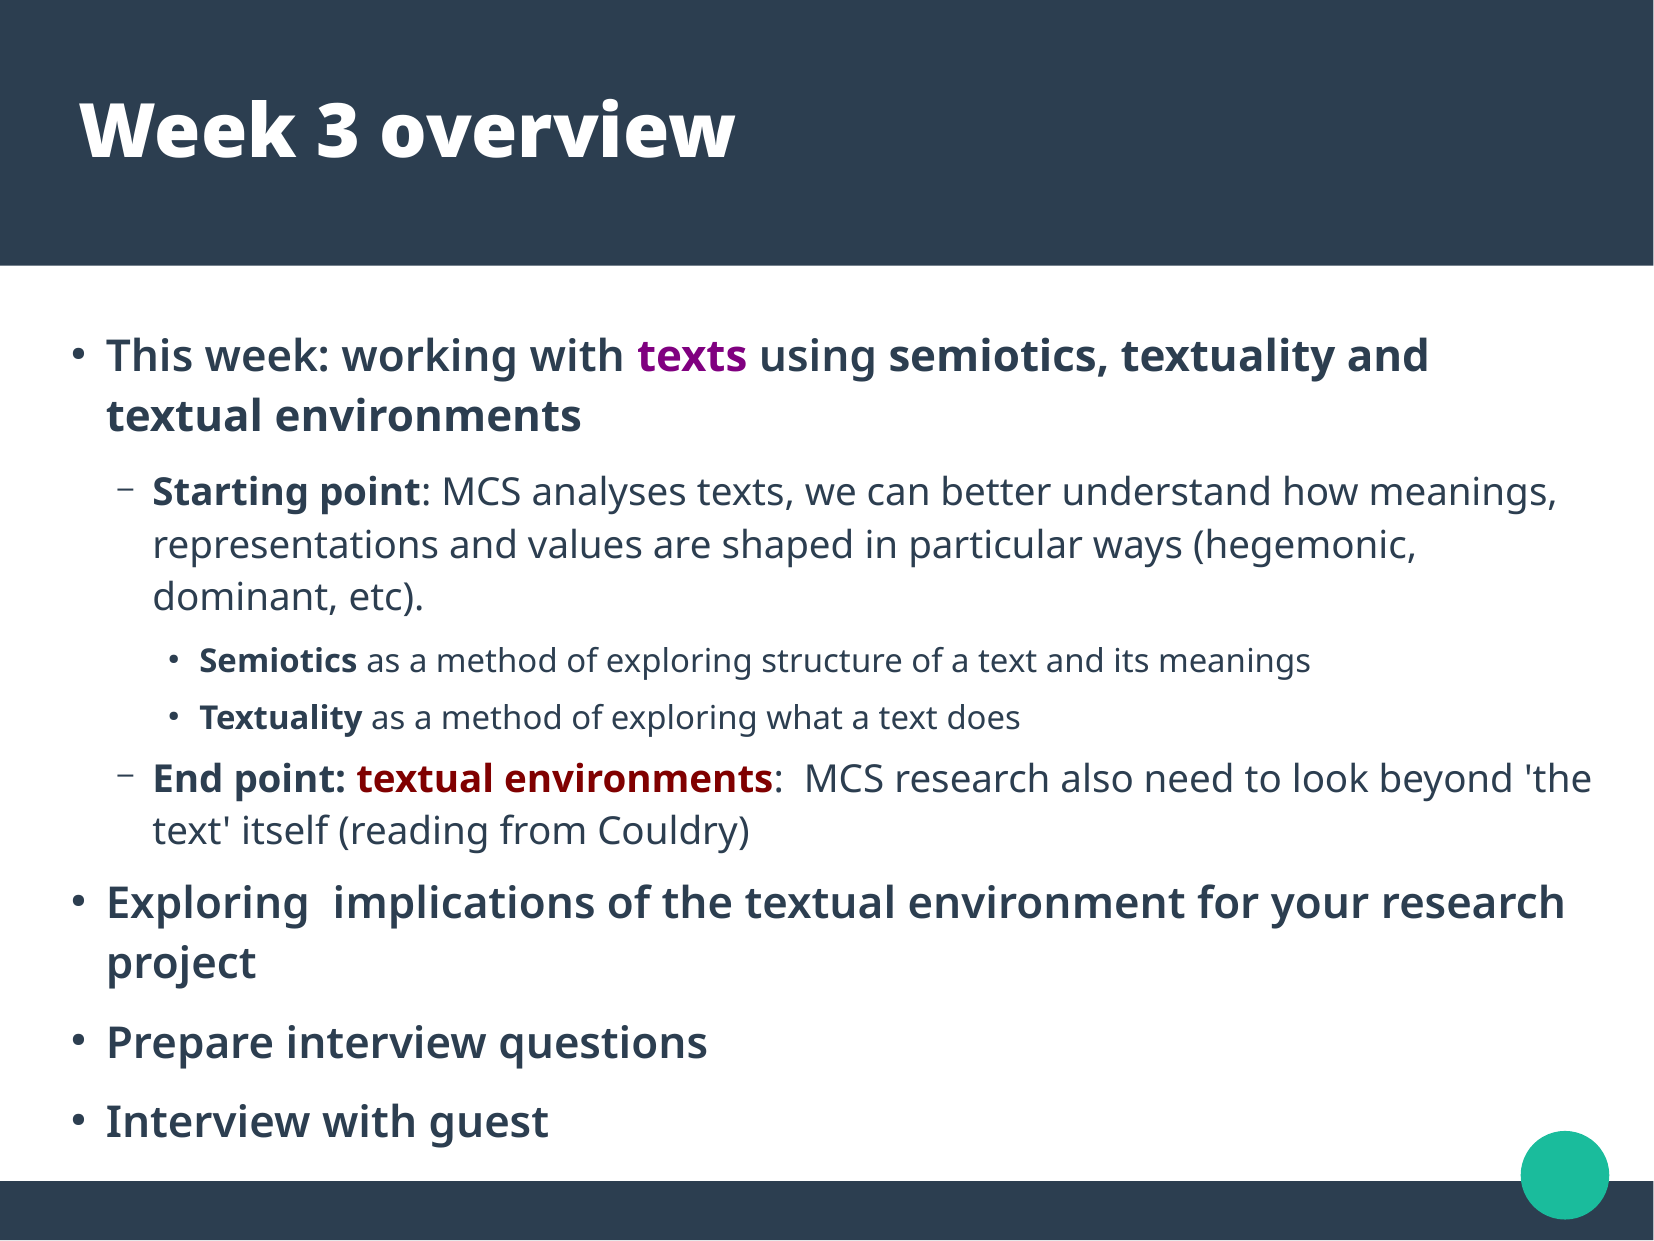

# Week 3 overview
This week: working with texts using semiotics, textuality and textual environments
Starting point: MCS analyses texts, we can better understand how meanings, representations and values are shaped in particular ways (hegemonic, dominant, etc).
Semiotics as a method of exploring structure of a text and its meanings
Textuality as a method of exploring what a text does
End point: textual environments: MCS research also need to look beyond 'the text' itself (reading from Couldry)
Exploring implications of the textual environment for your research project
Prepare interview questions
Interview with guest